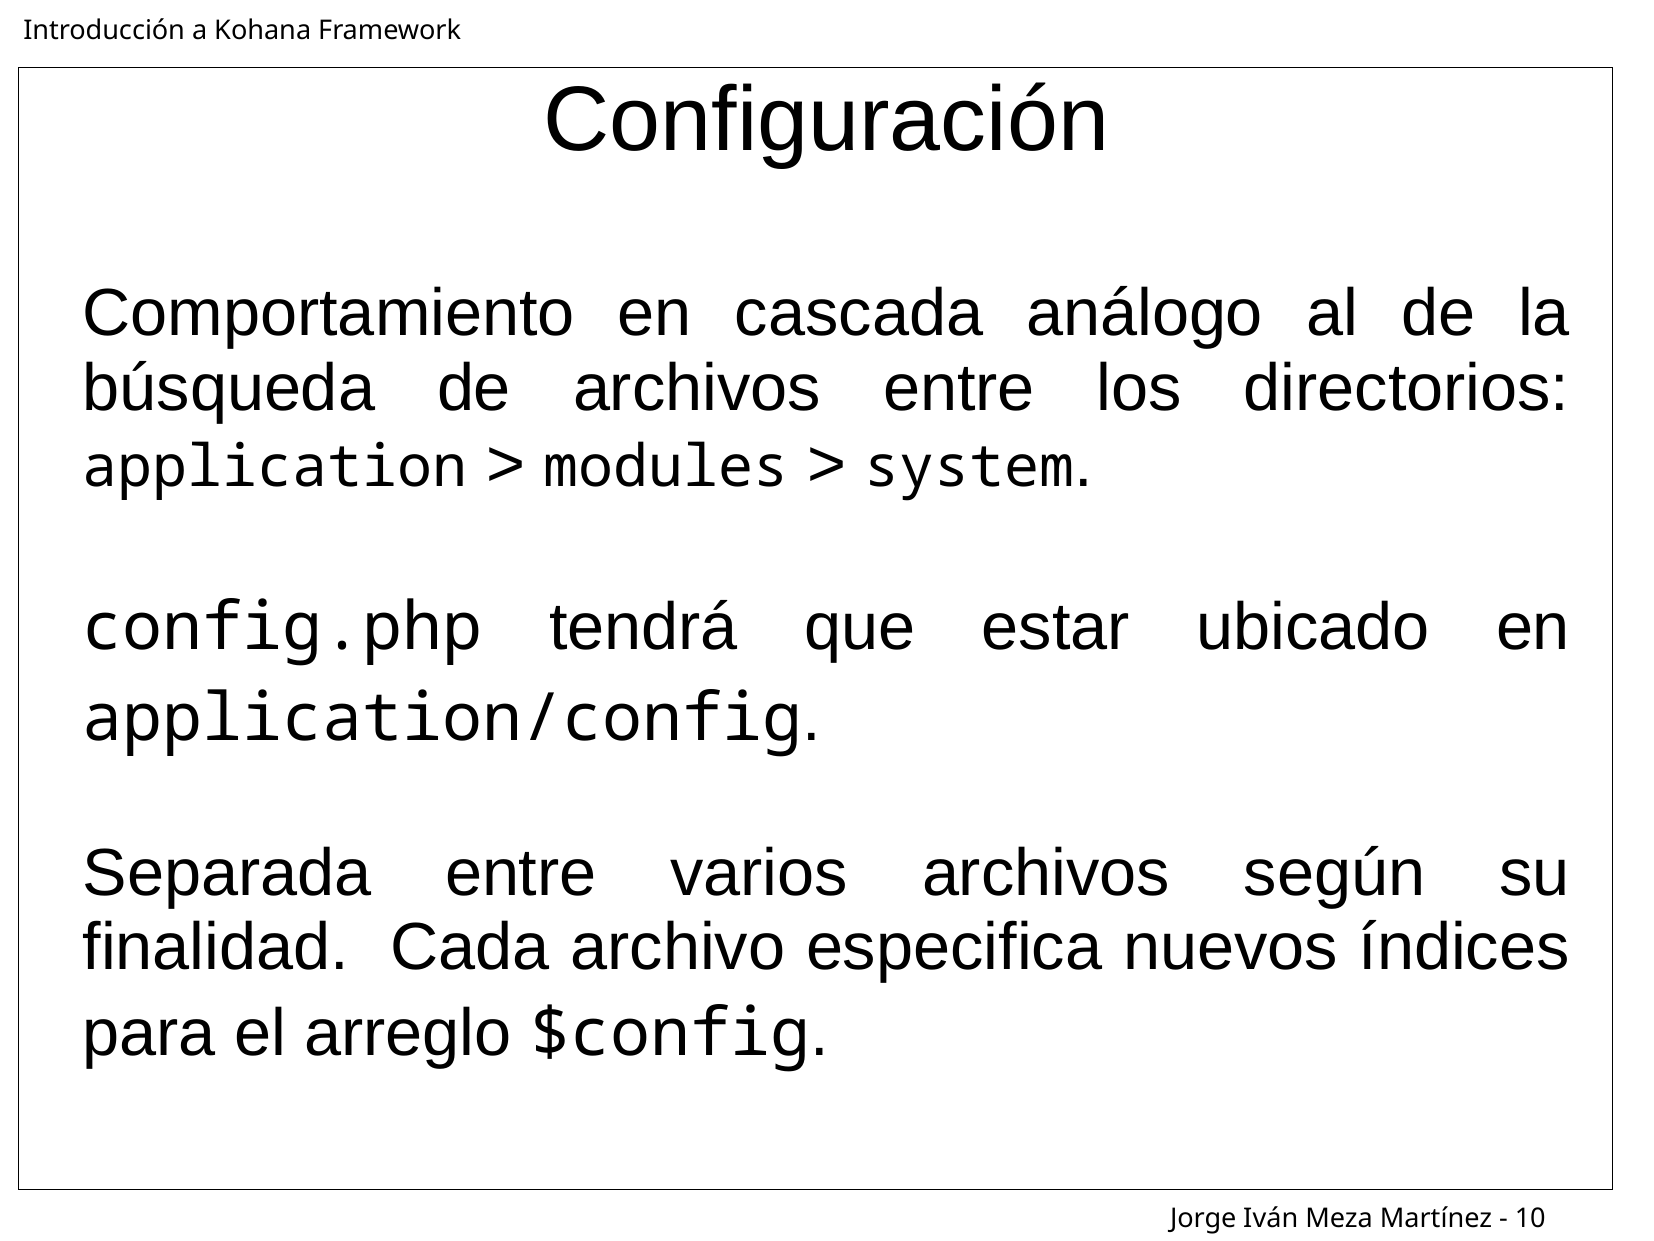

# Configuración
Comportamiento en cascada análogo al de la búsqueda de archivos entre los directorios: application > modules > system.
config.php tendrá que estar ubicado en application/config.
Separada entre varios archivos según su finalidad. Cada archivo especifica nuevos índices para el arreglo $config.